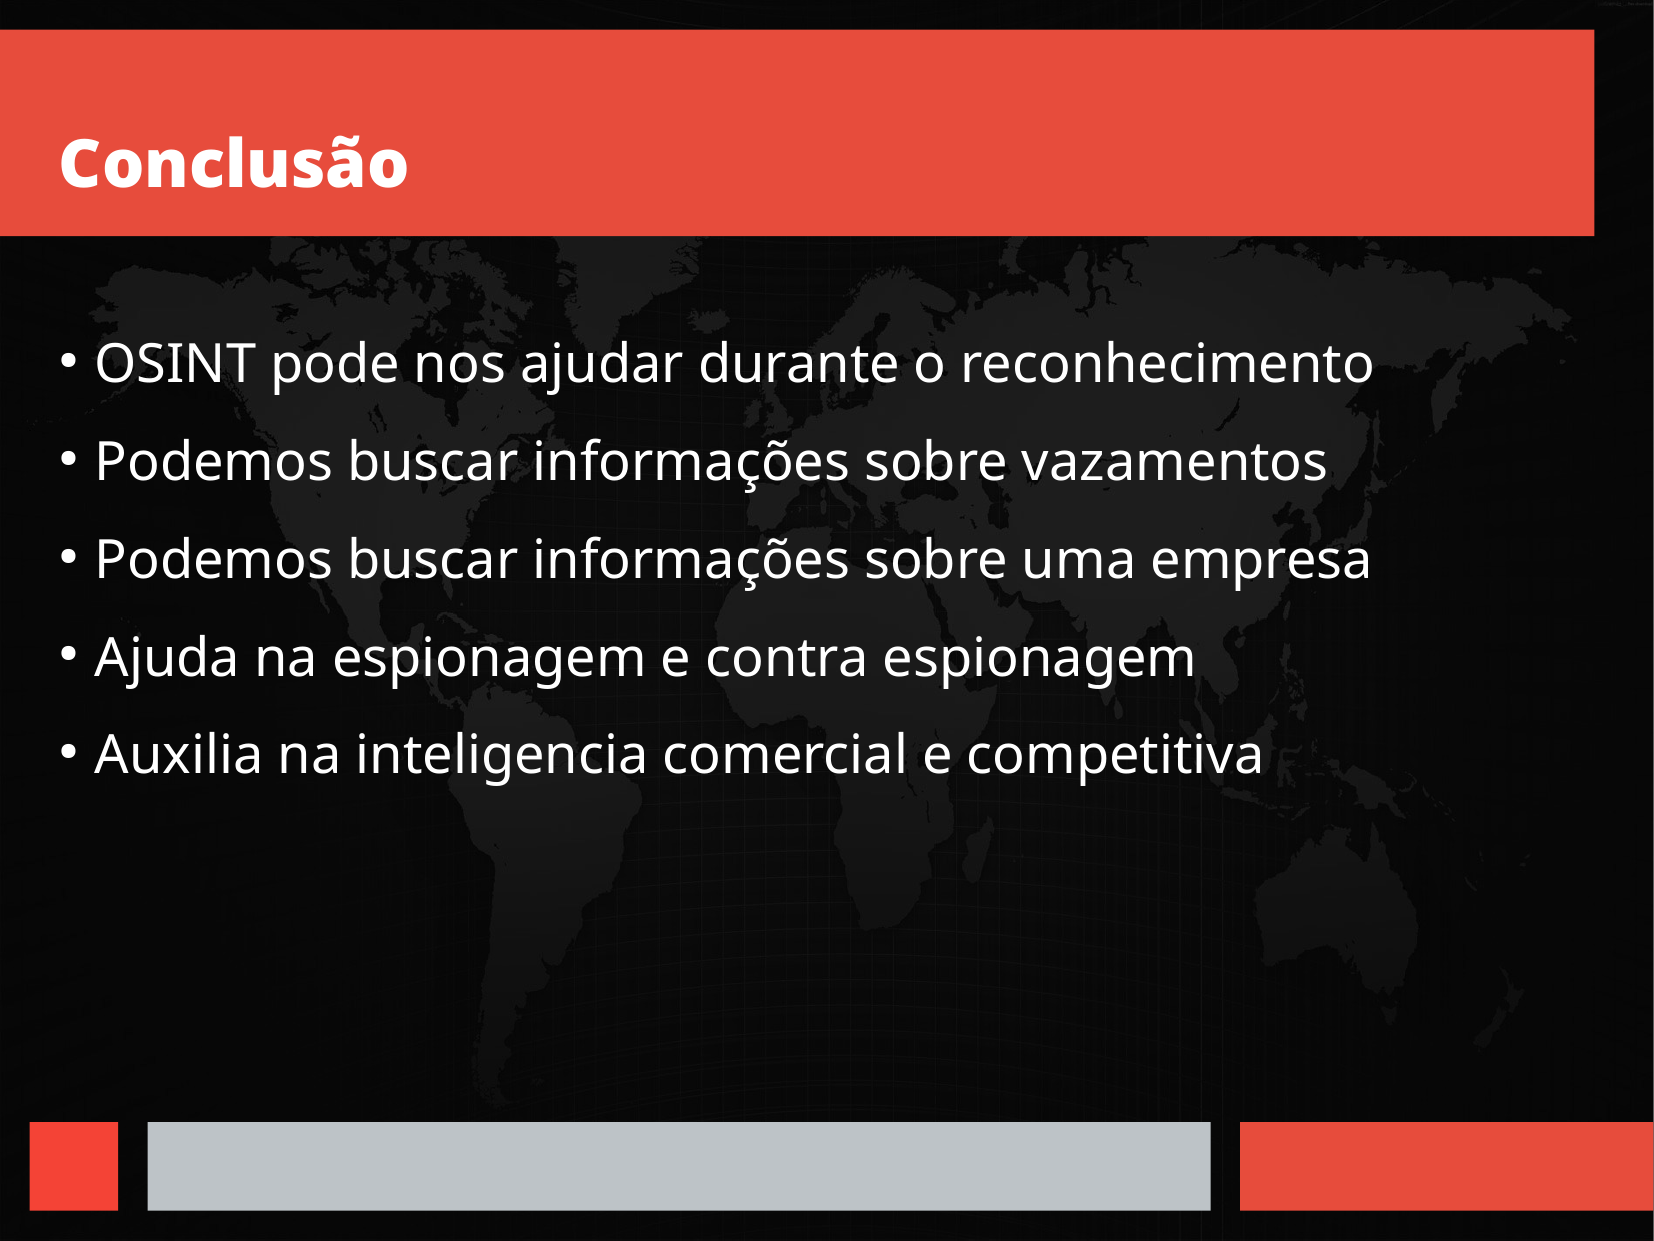

# Conclusão
OSINT pode nos ajudar durante o reconhecimento
Podemos buscar informações sobre vazamentos
Podemos buscar informações sobre uma empresa
Ajuda na espionagem e contra espionagem
Auxilia na inteligencia comercial e competitiva